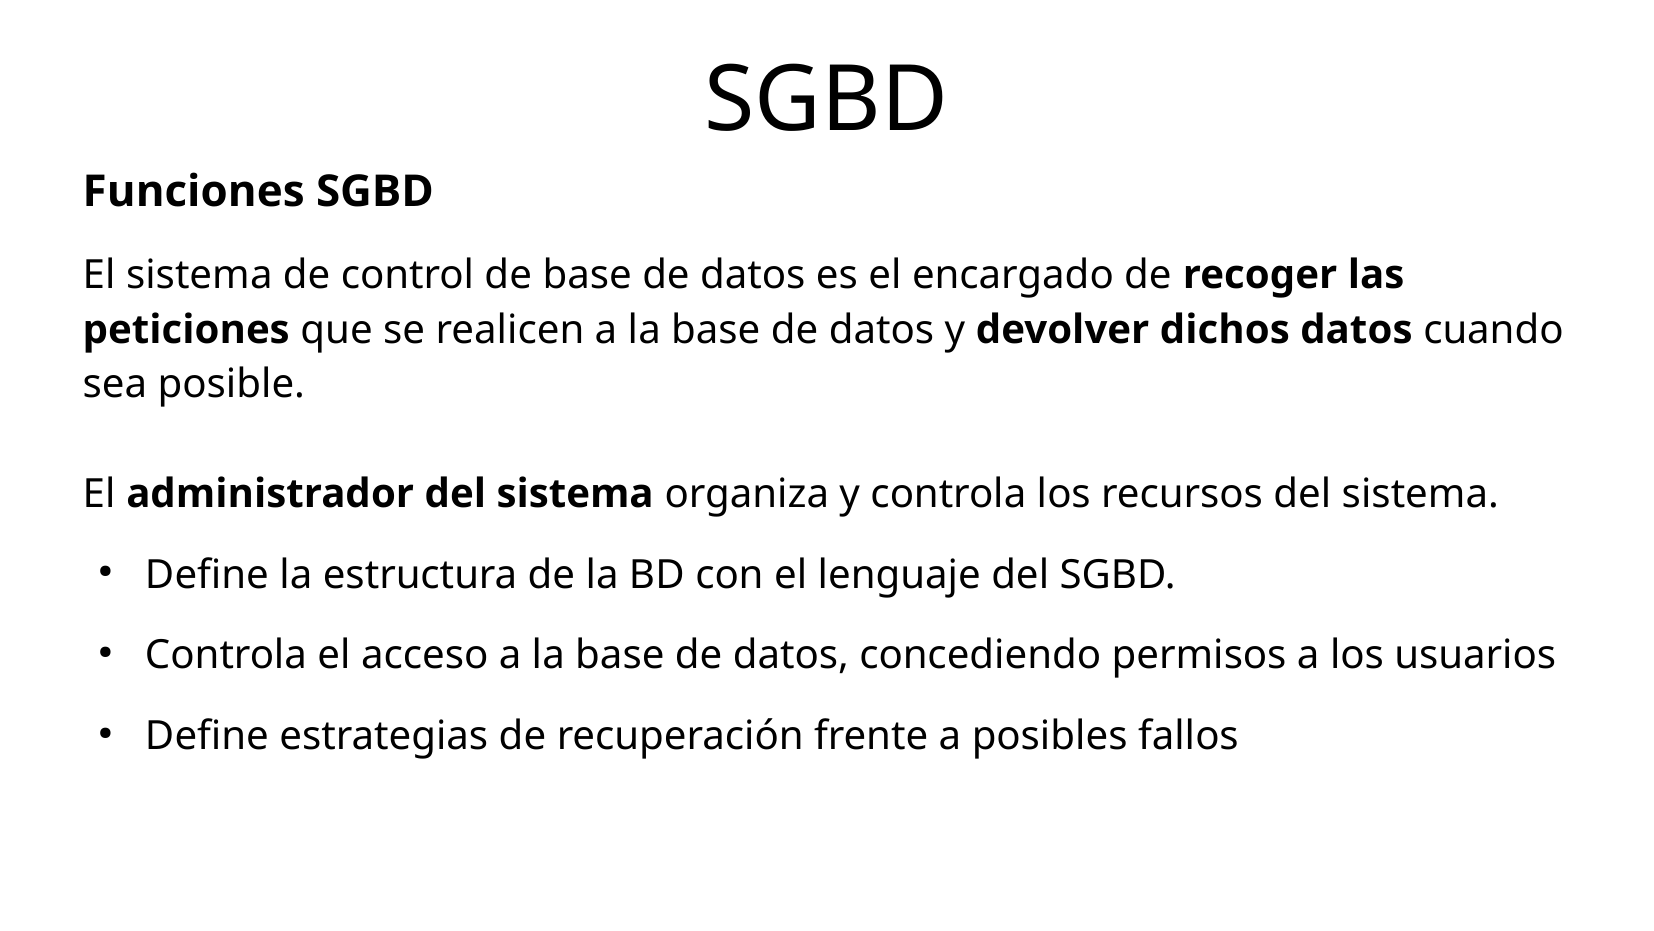

# SGBD
Funciones SGBD
El sistema de control de base de datos es el encargado de recoger las peticiones que se realicen a la base de datos y devolver dichos datos cuando sea posible.
El administrador del sistema organiza y controla los recursos del sistema.
Define la estructura de la BD con el lenguaje del SGBD.
Controla el acceso a la base de datos, concediendo permisos a los usuarios
Define estrategias de recuperación frente a posibles fallos